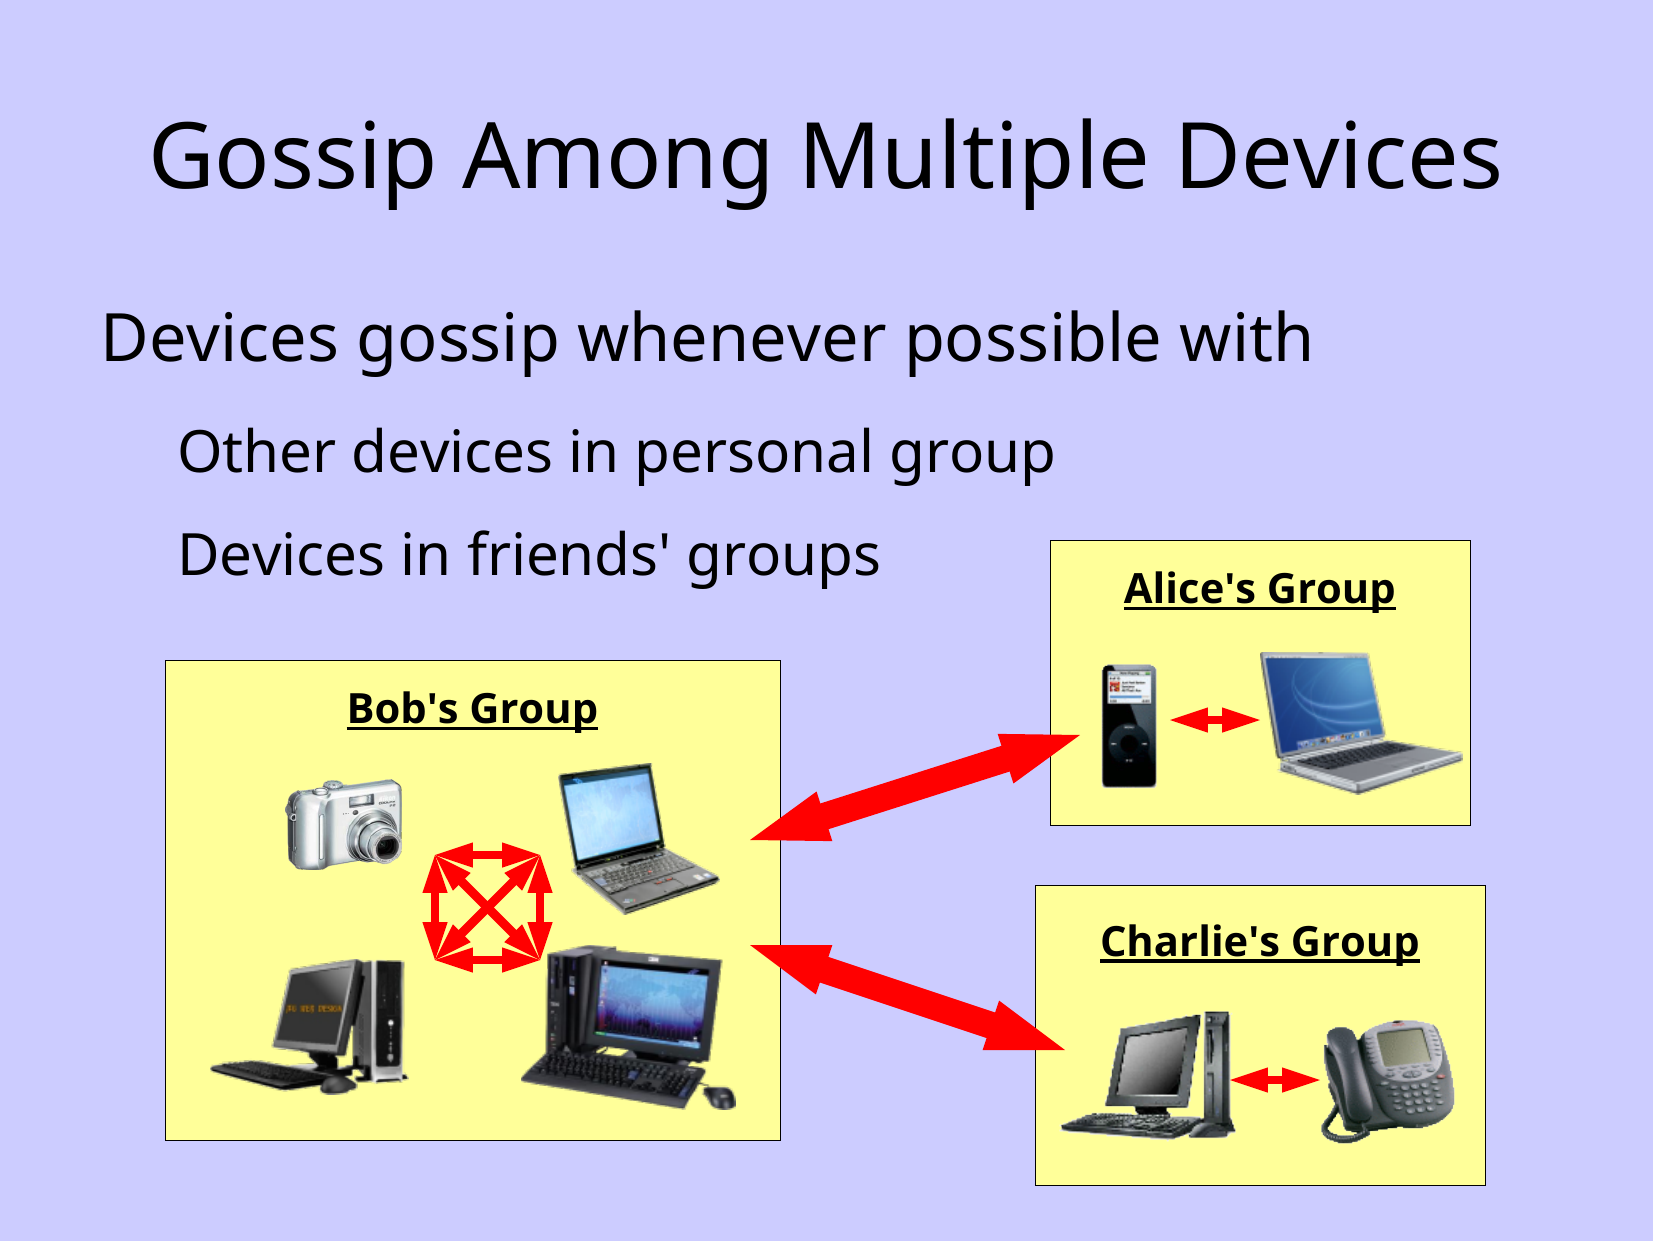

# Gossip Among Multiple Devices
Devices gossip whenever possible with
Other devices in personal group
Devices in friends' groups
Alice's Group
Bob's Group
Charlie's Group